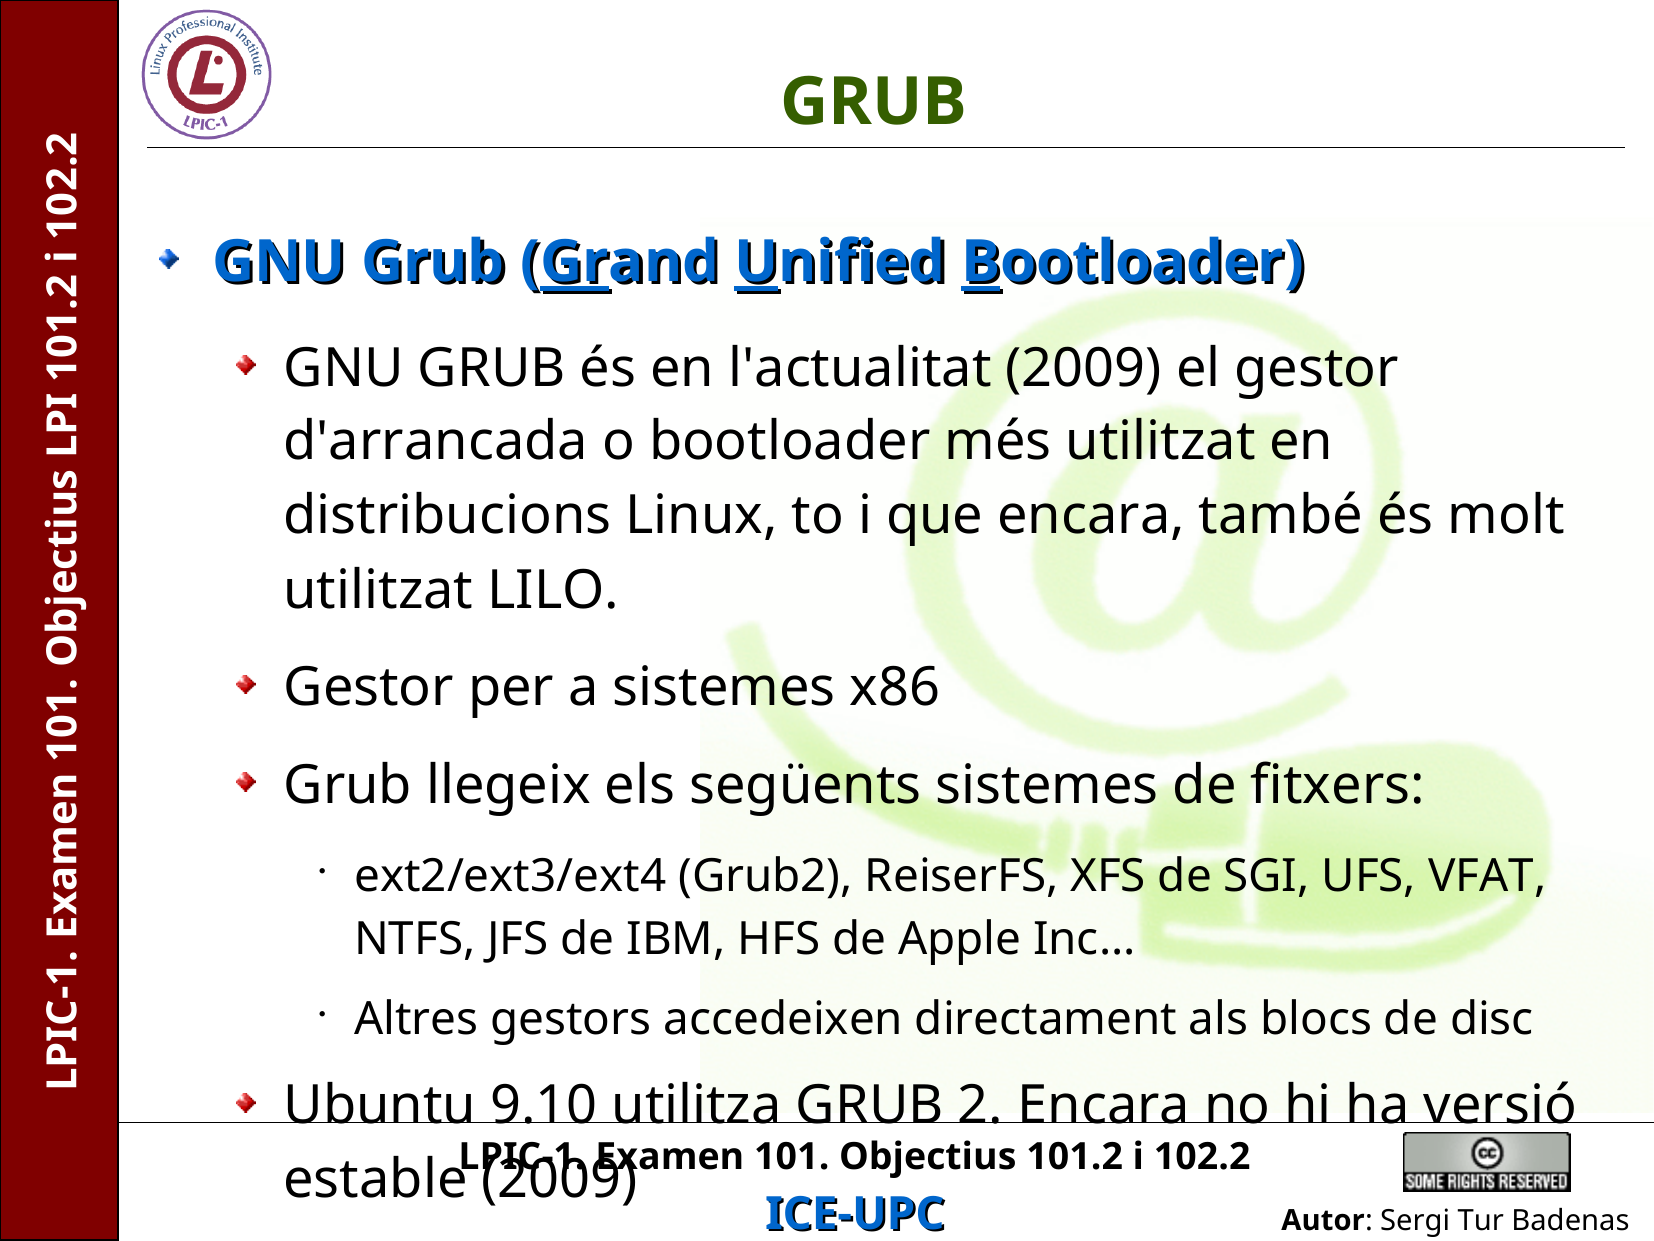

# GRUB
GNU Grub (Grand Unified Bootloader)
GNU GRUB és en l'actualitat (2009) el gestor d'arrancada o bootloader més utilitzat en distribucions Linux, to i que encara, també és molt utilitzat LILO.
Gestor per a sistemes x86
Grub llegeix els següents sistemes de fitxers:
ext2/ext3/ext4 (Grub2), ReiserFS, XFS de SGI, UFS, VFAT, NTFS, JFS de IBM, HFS de Apple Inc...
Altres gestors accedeixen directament als blocs de disc
Ubuntu 9.10 utilitza GRUB 2. Encara no hi ha versió estable (2009)